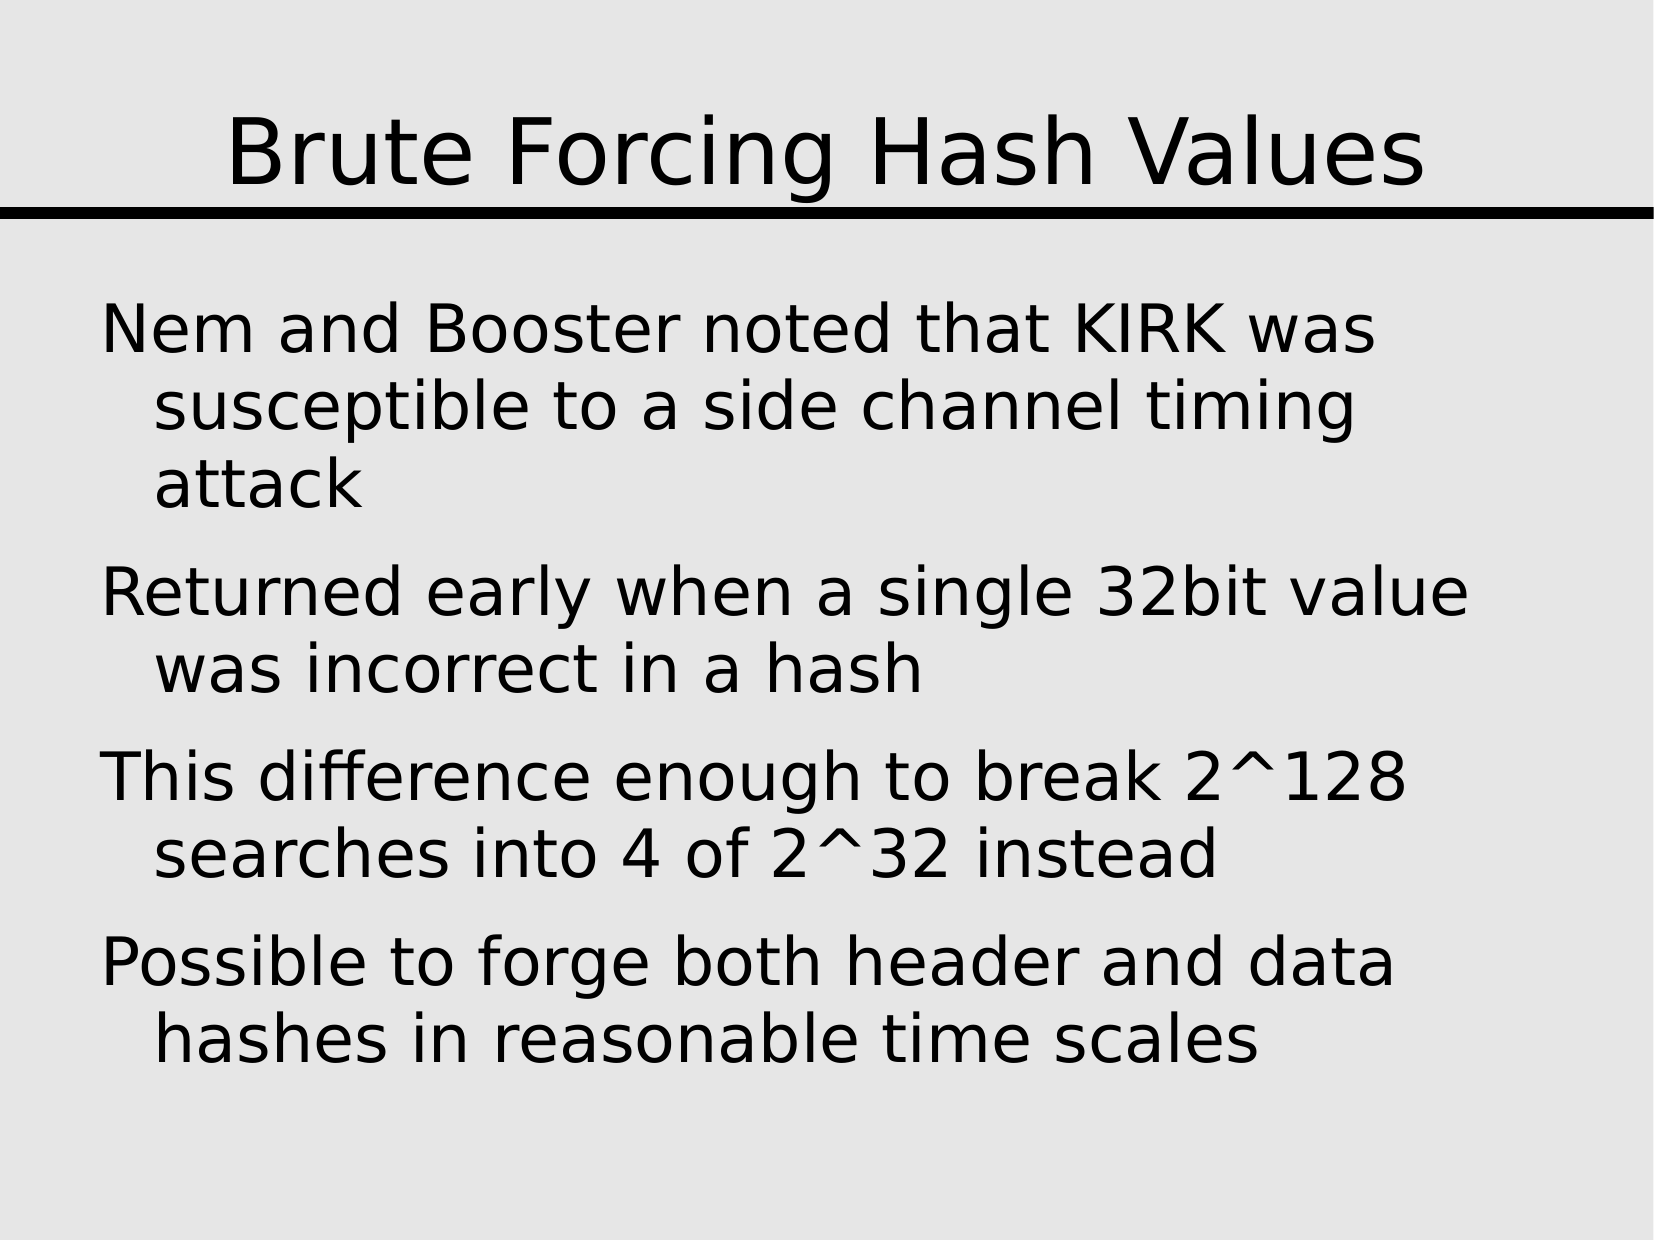

# Brute Forcing Hash Values
Nem and Booster noted that KIRK was susceptible to a side channel timing attack
Returned early when a single 32bit value was incorrect in a hash
This difference enough to break 2^128 searches into 4 of 2^32 instead
Possible to forge both header and data hashes in reasonable time scales